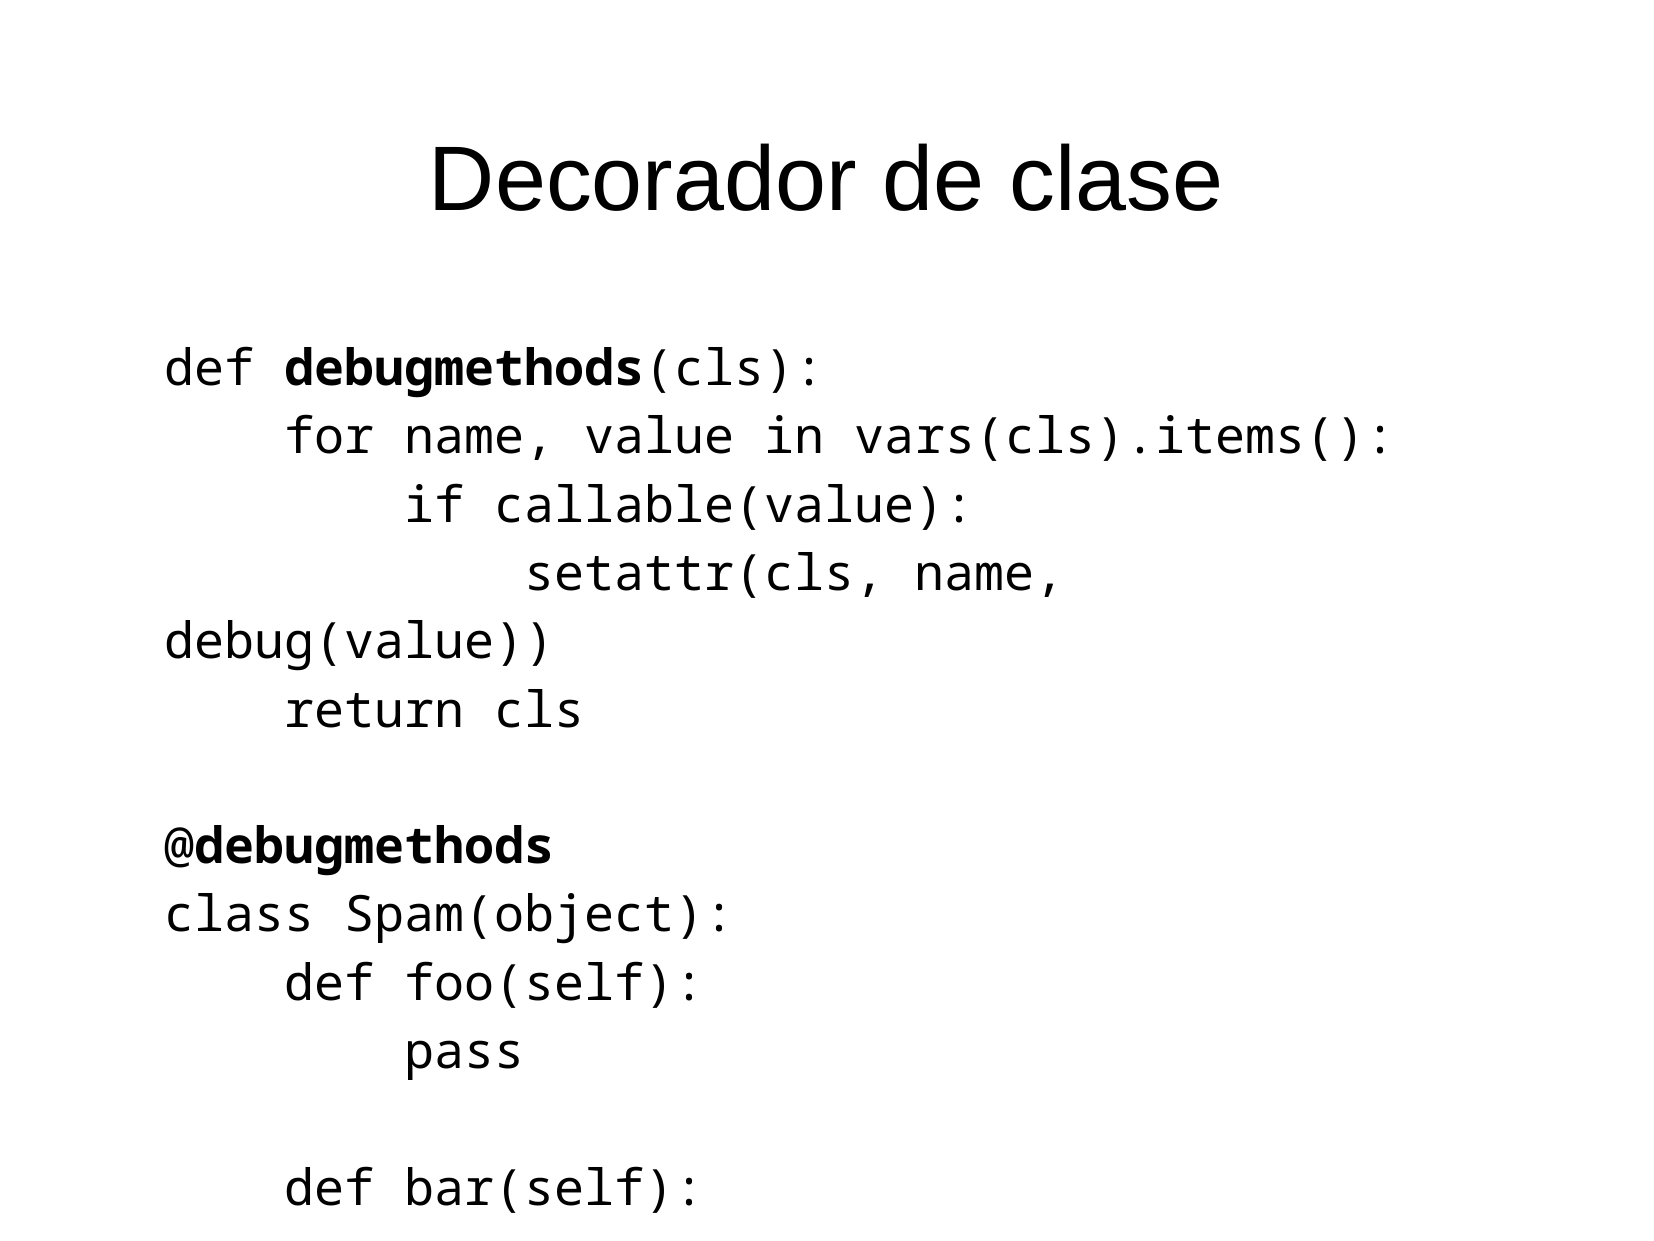

# Decorador de clase
def debugmethods(cls):
 for name, value in vars(cls).items():
 if callable(value):
 setattr(cls, name, debug(value))
 return cls
@debugmethods
class Spam(object):
 def foo(self):
 pass
 def bar(self):
 pass
 def dokk(self):
 pass